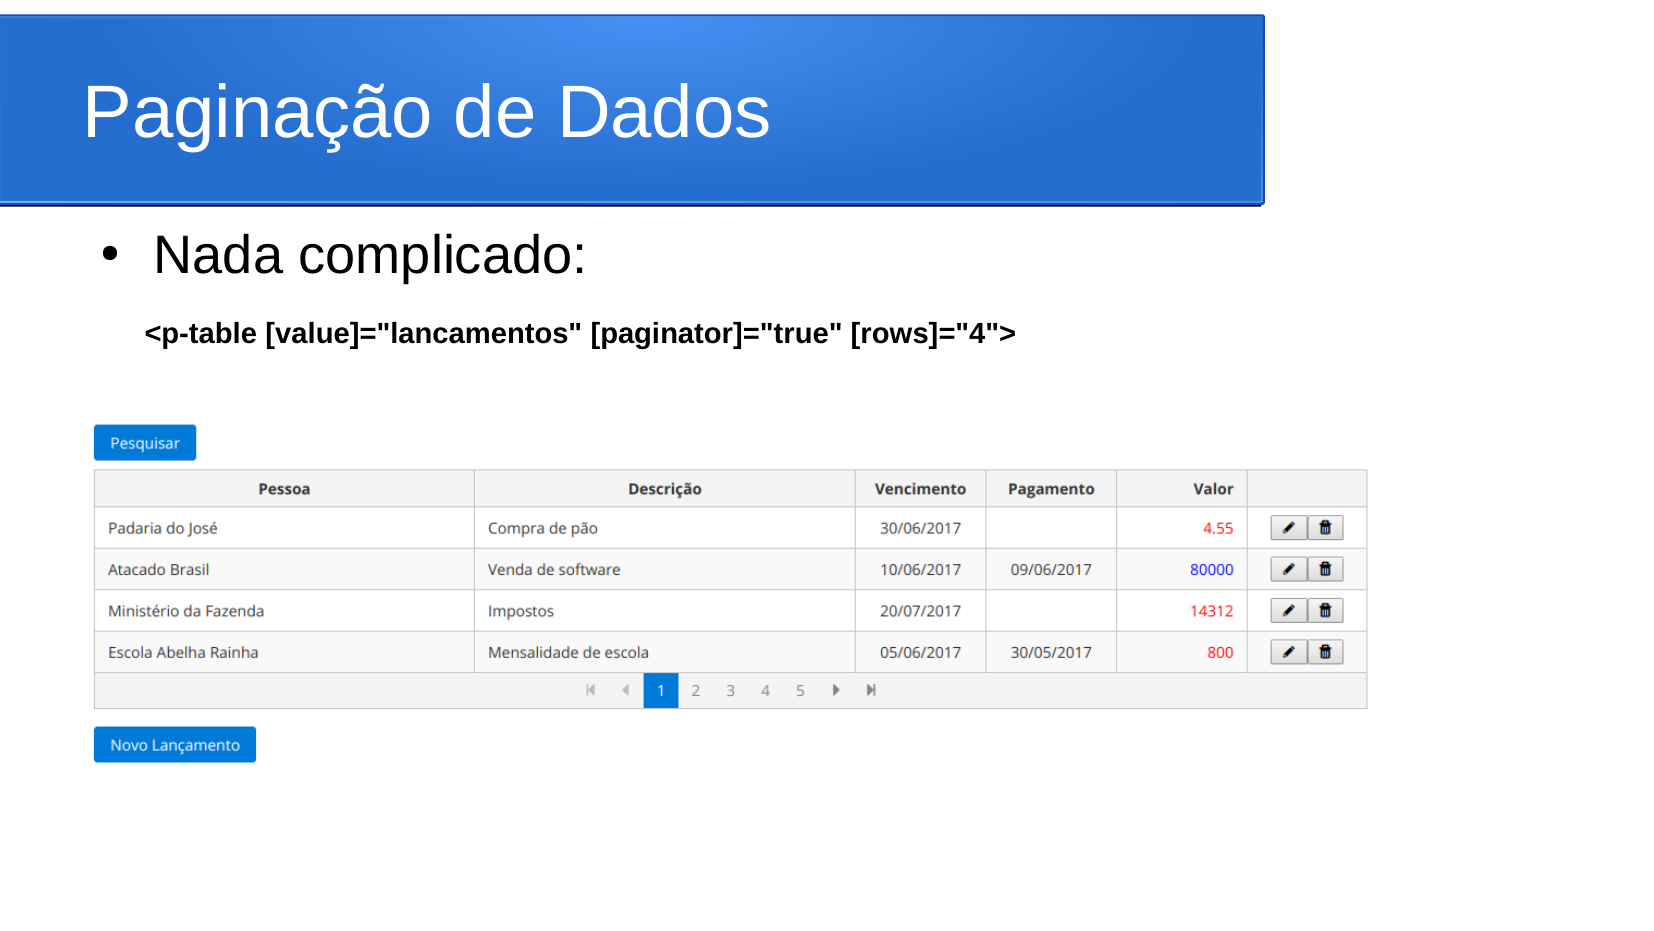

# Paginação de Dados
Nada complicado:
<p-table [value]="lancamentos" [paginator]="true" [rows]="4">